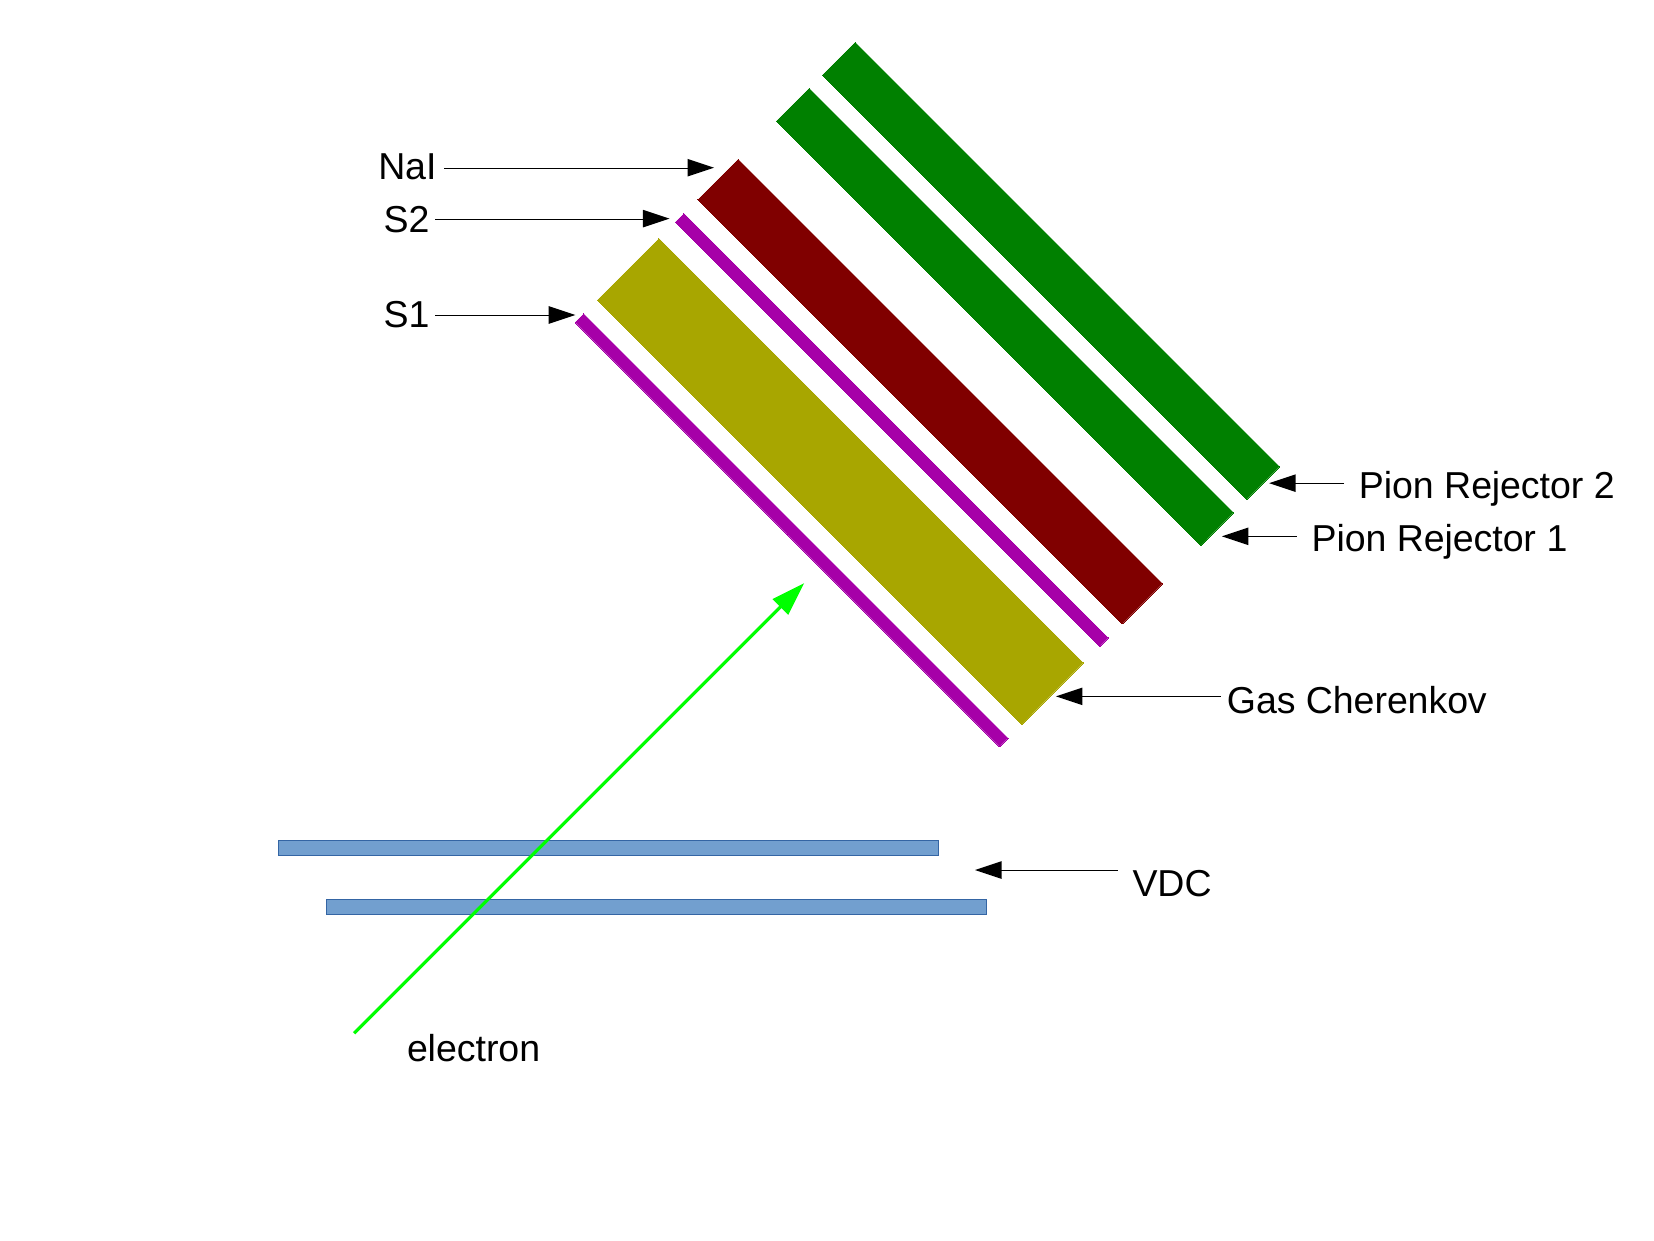

NaI
S2
S1
Pion Rejector 2
Pion Rejector 1
Gas Cherenkov
VDC
electron